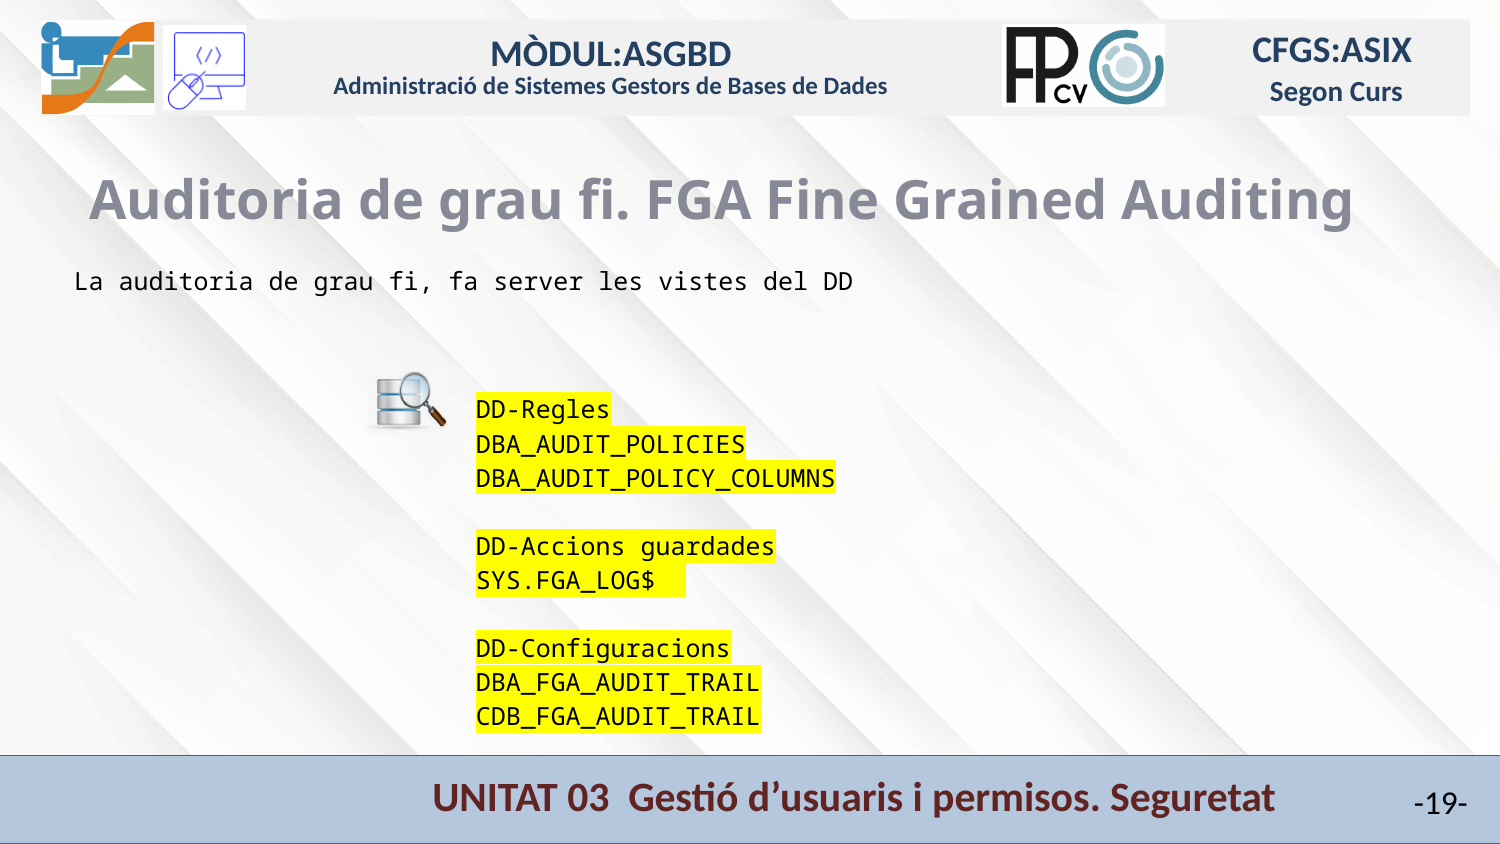

# Auditoria de grau fi. FGA Fine Grained Auditing
La auditoria de grau fi, fa server les vistes del DD
DD-Regles
DBA_AUDIT_POLICIES
DBA_AUDIT_POLICY_COLUMNS
DD-Accions guardades SYS.FGA_LOG$
DD-Configuracions
DBA_FGA_AUDIT_TRAIL
CDB_FGA_AUDIT_TRAIL